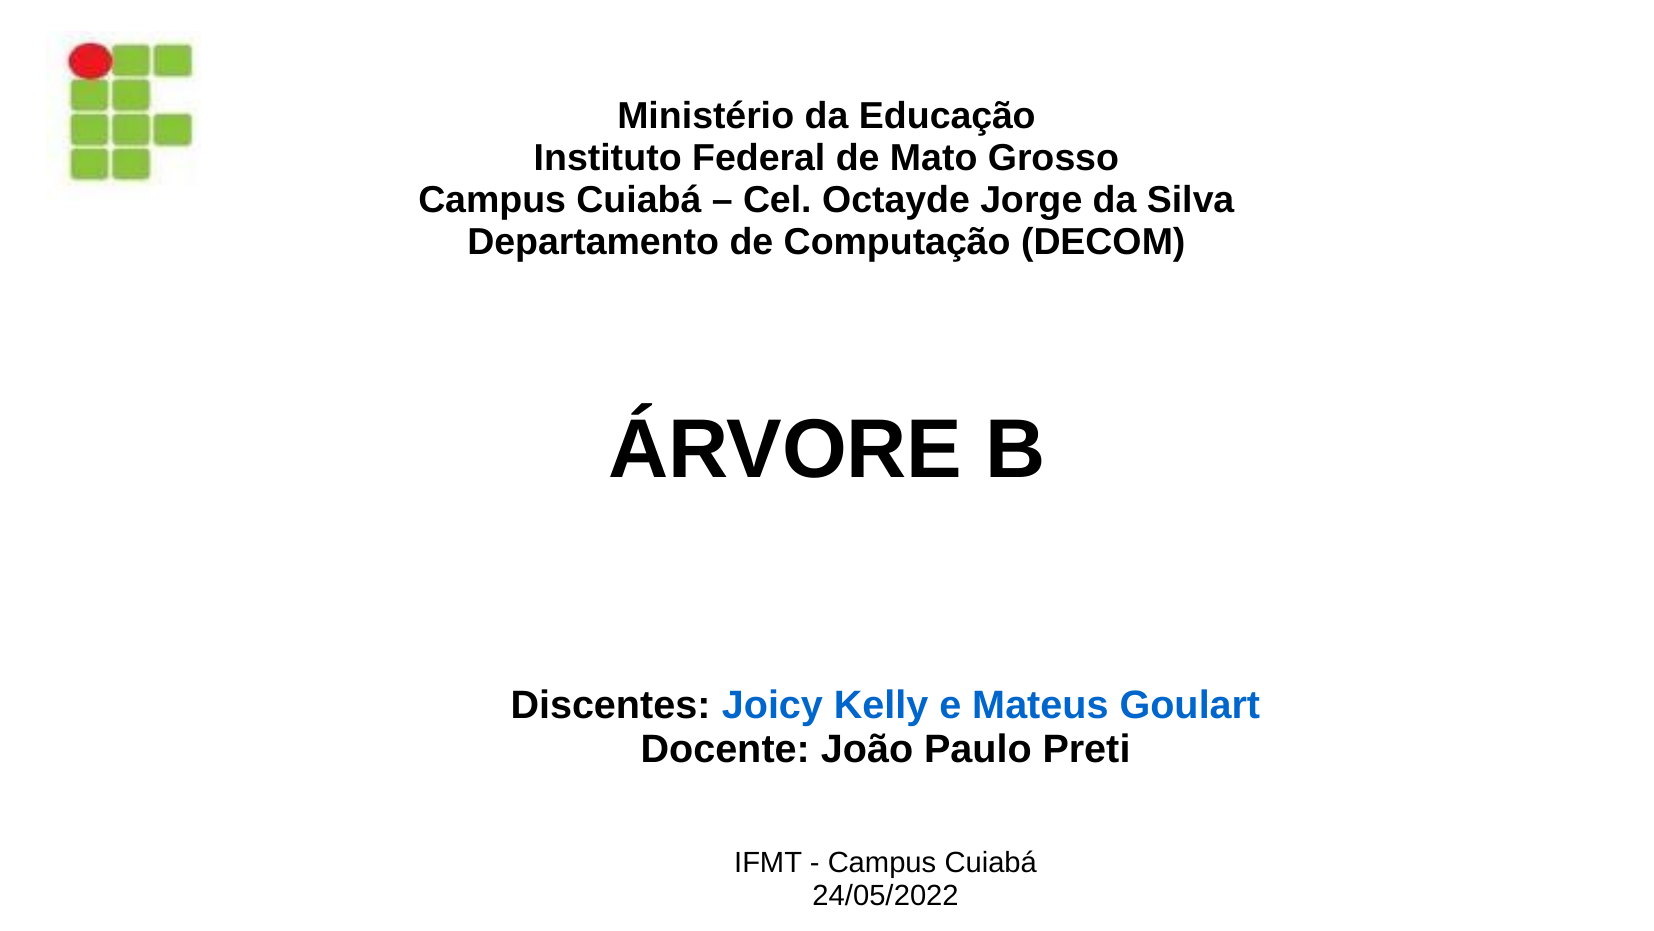

# Ministério da Educação Instituto Federal de Mato Grosso Campus Cuiabá – Cel. Octayde Jorge da Silva Departamento de Computação (DECOM)
ÁRVORE B
Discentes: Joicy Kelly e Mateus Goulart
Docente: João Paulo Preti
IFMT - Campus Cuiabá
24/05/2022